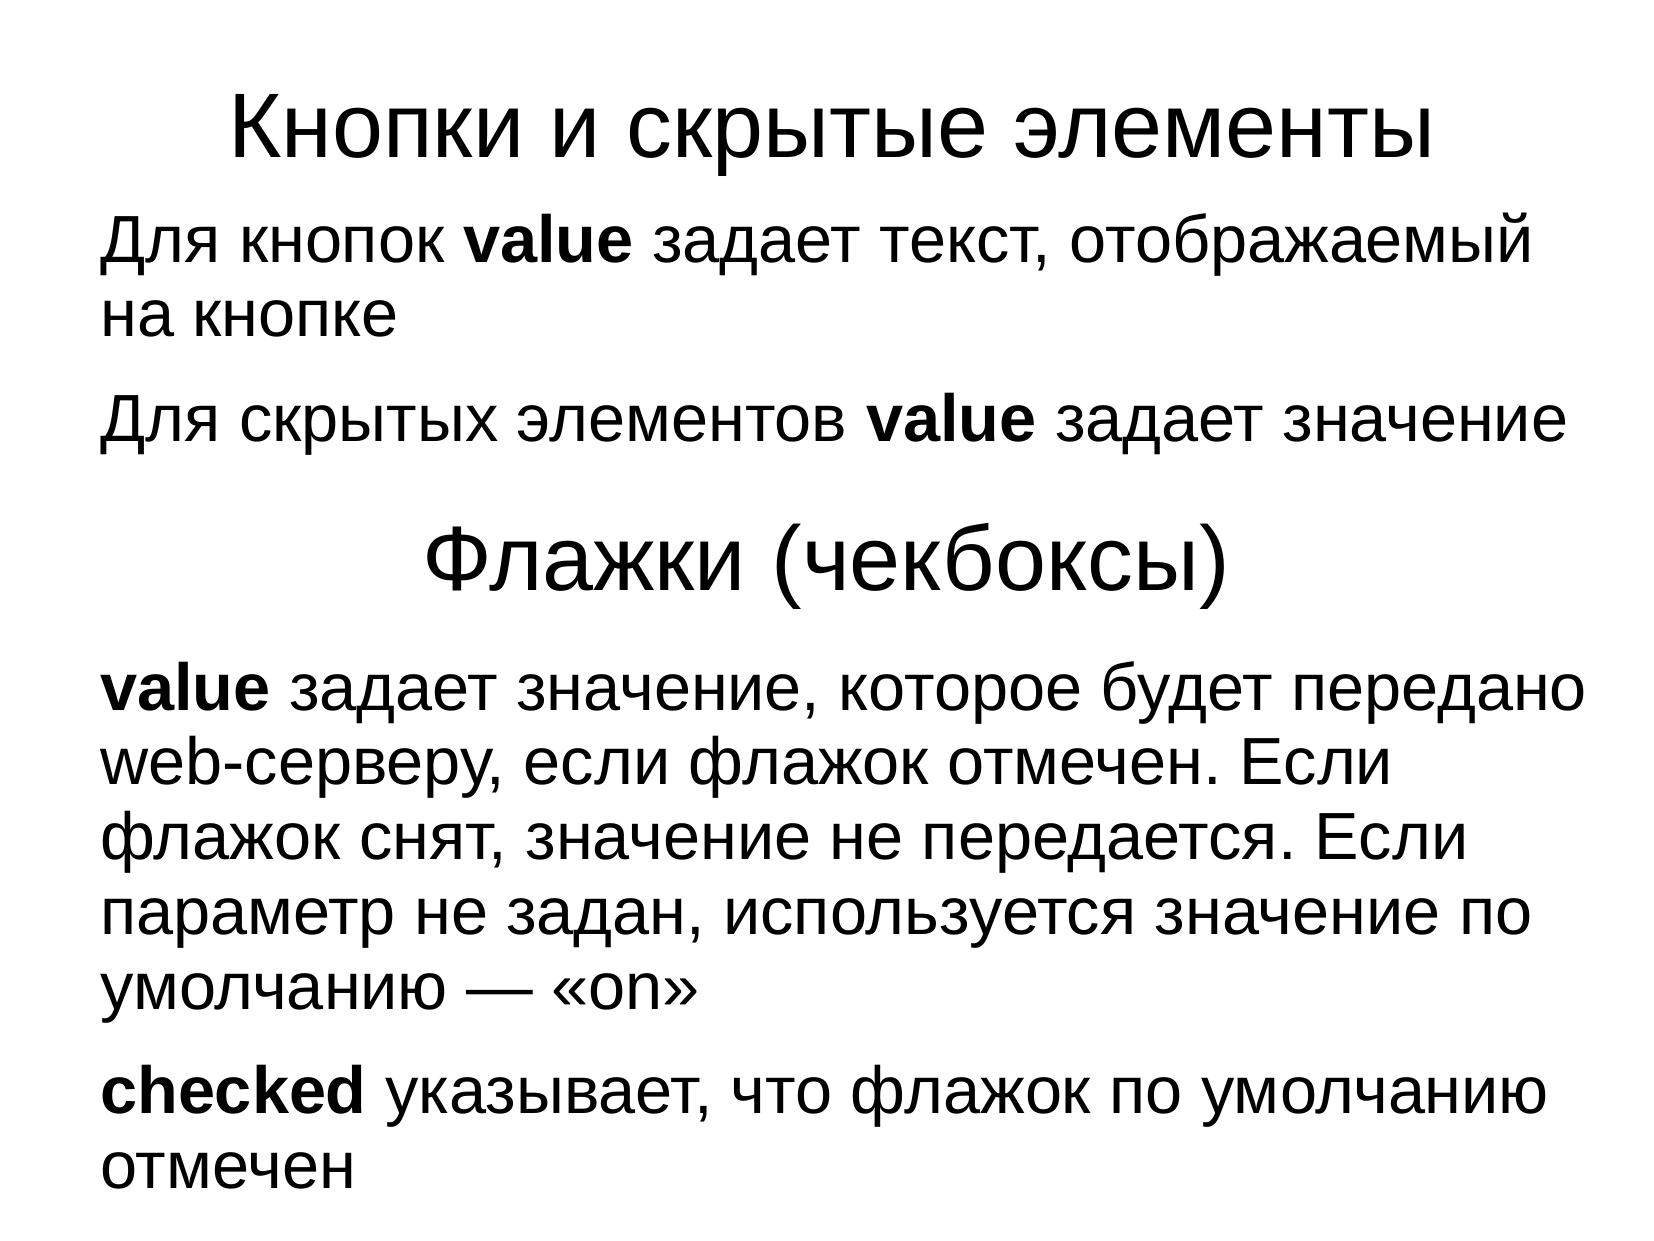

Кнопки и скрытые элементы
Для кнопок value задает текст, отображаемый на кнопке
Для скрытых элементов value задает значение
# Флажки (чекбоксы)
value задает значение, которое будет передано web-серверу, если флажок отмечен. Если флажок снят, значение не передается. Если параметр не задан, используется значение по умолчанию — «on»
checked указывает, что флажок по умолчанию отмечен